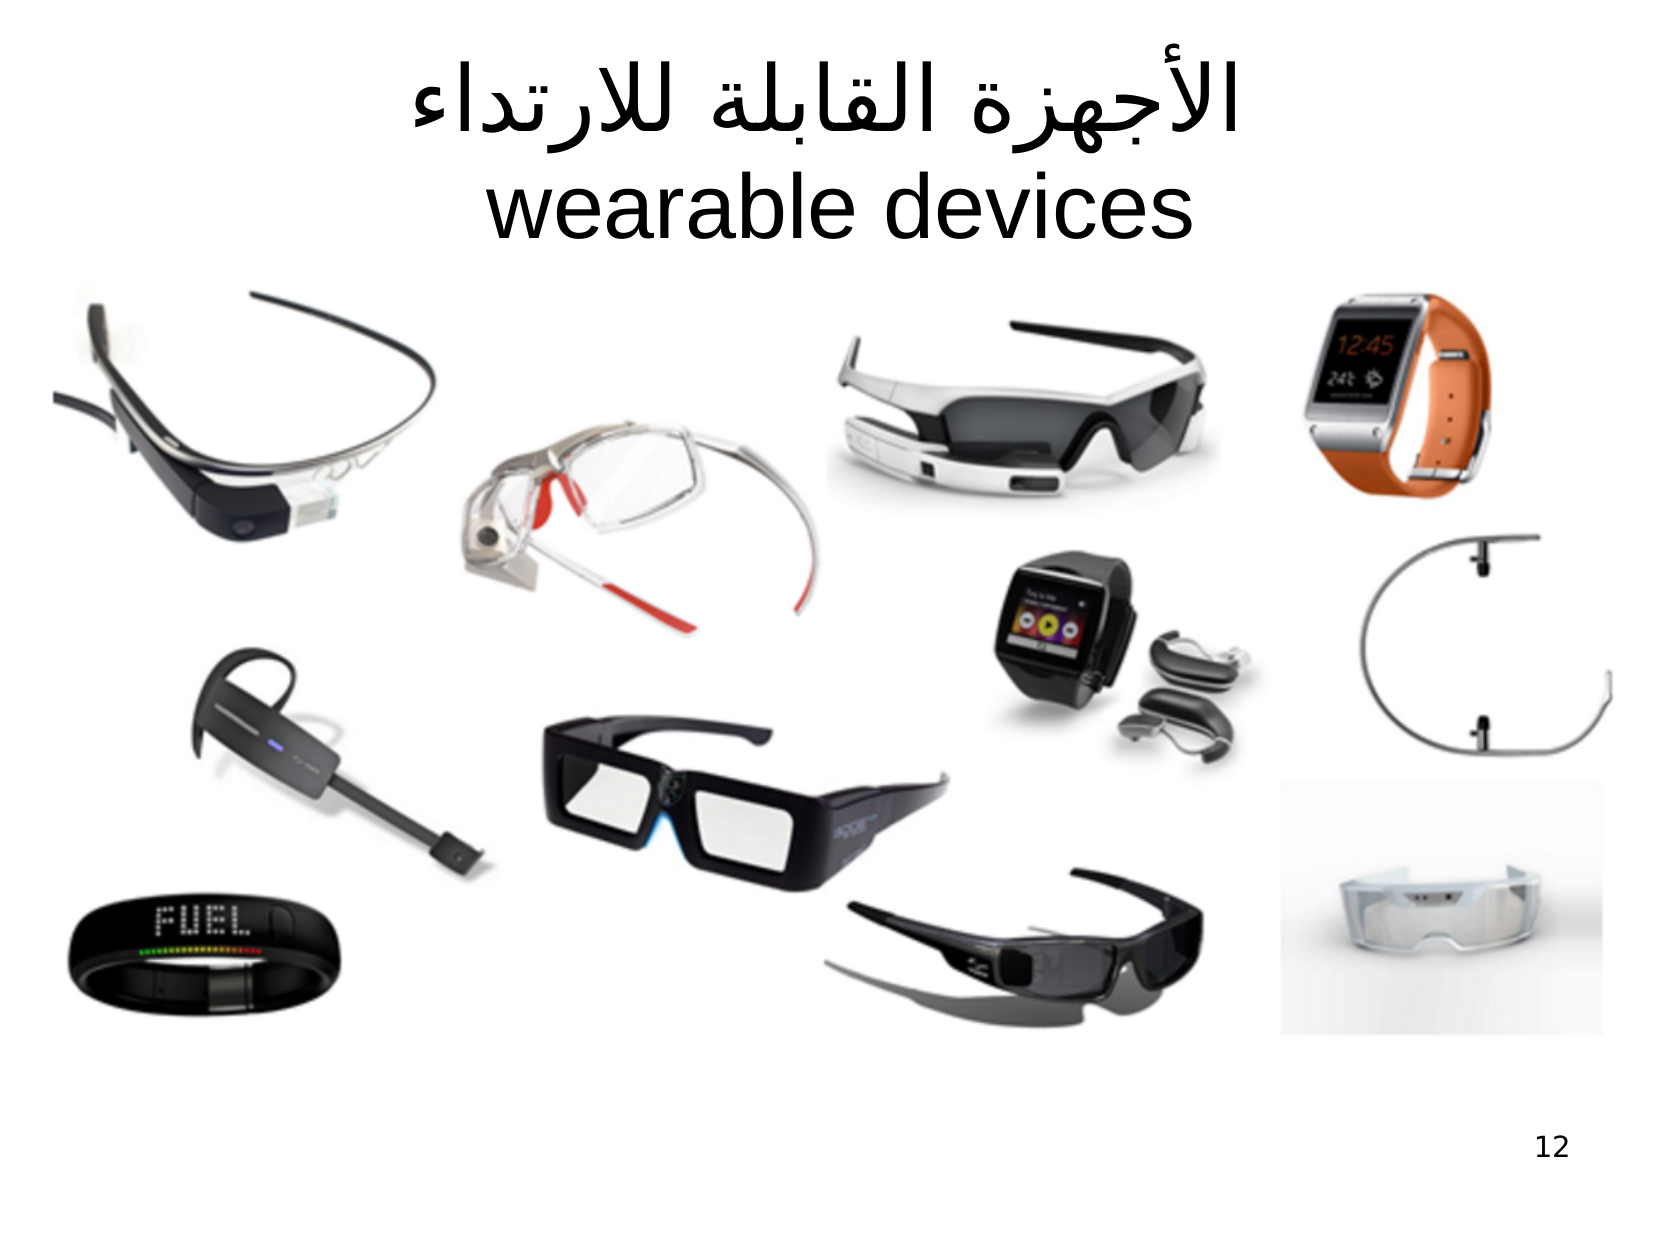

# الأجهزة القابلة للارتداء wearable devices
12